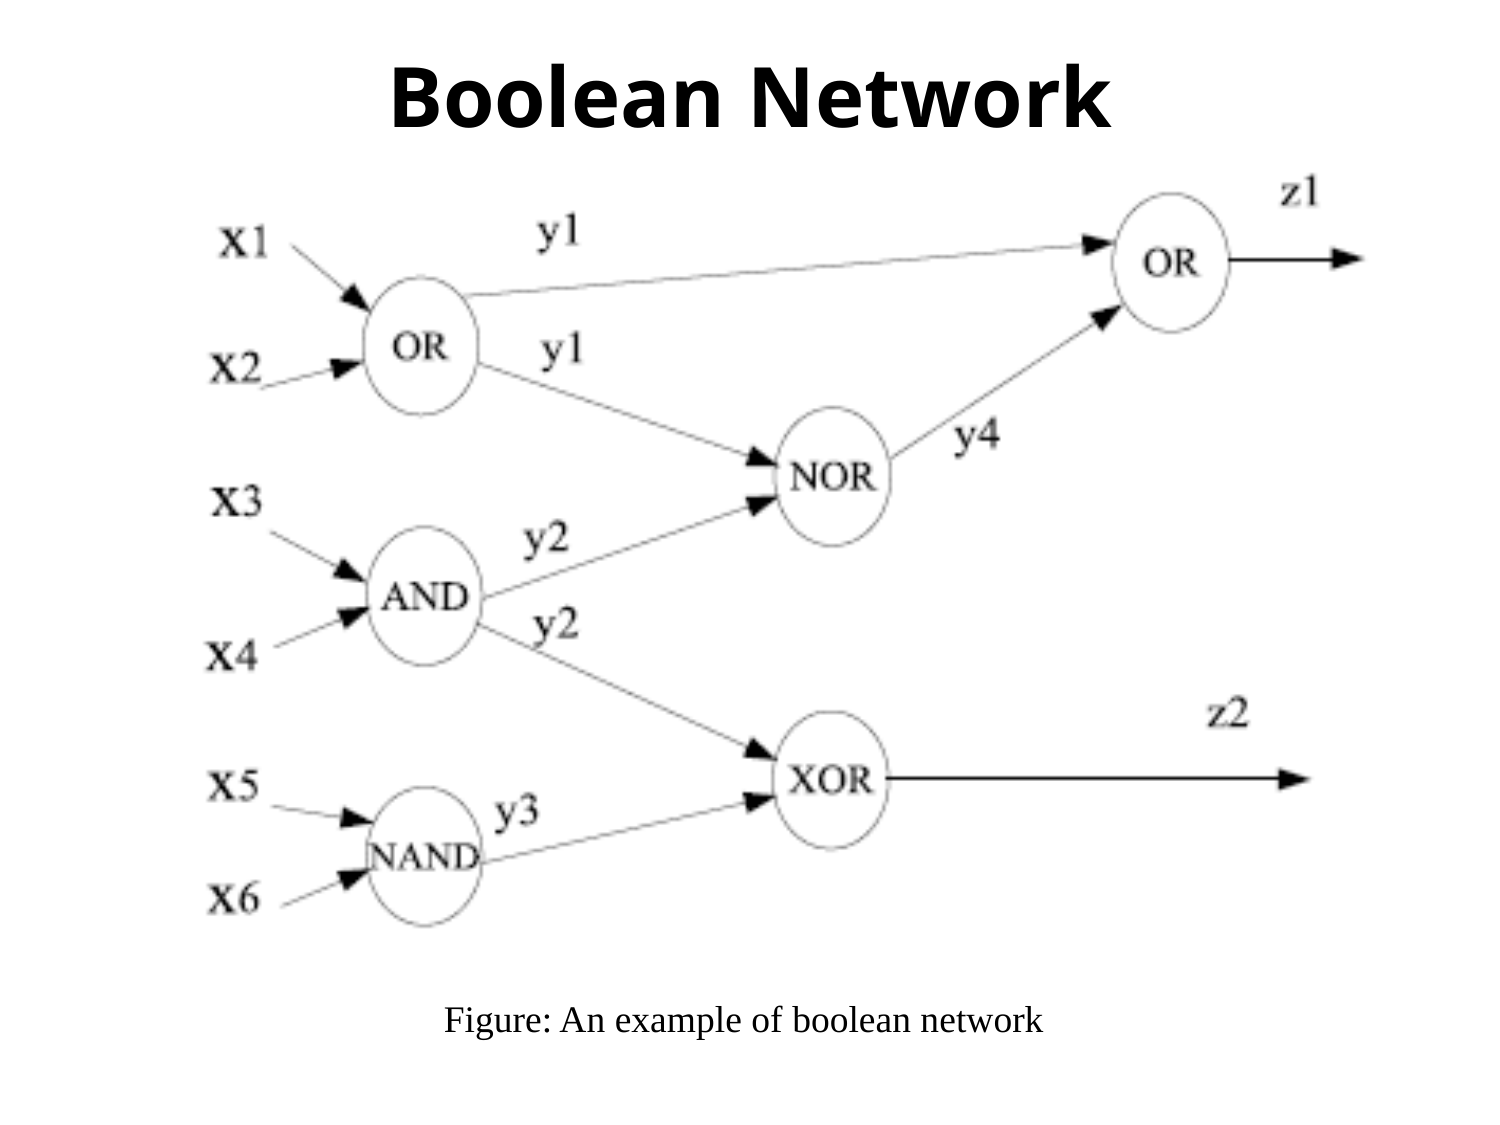

# Boolean Network
Figure: An example of boolean network